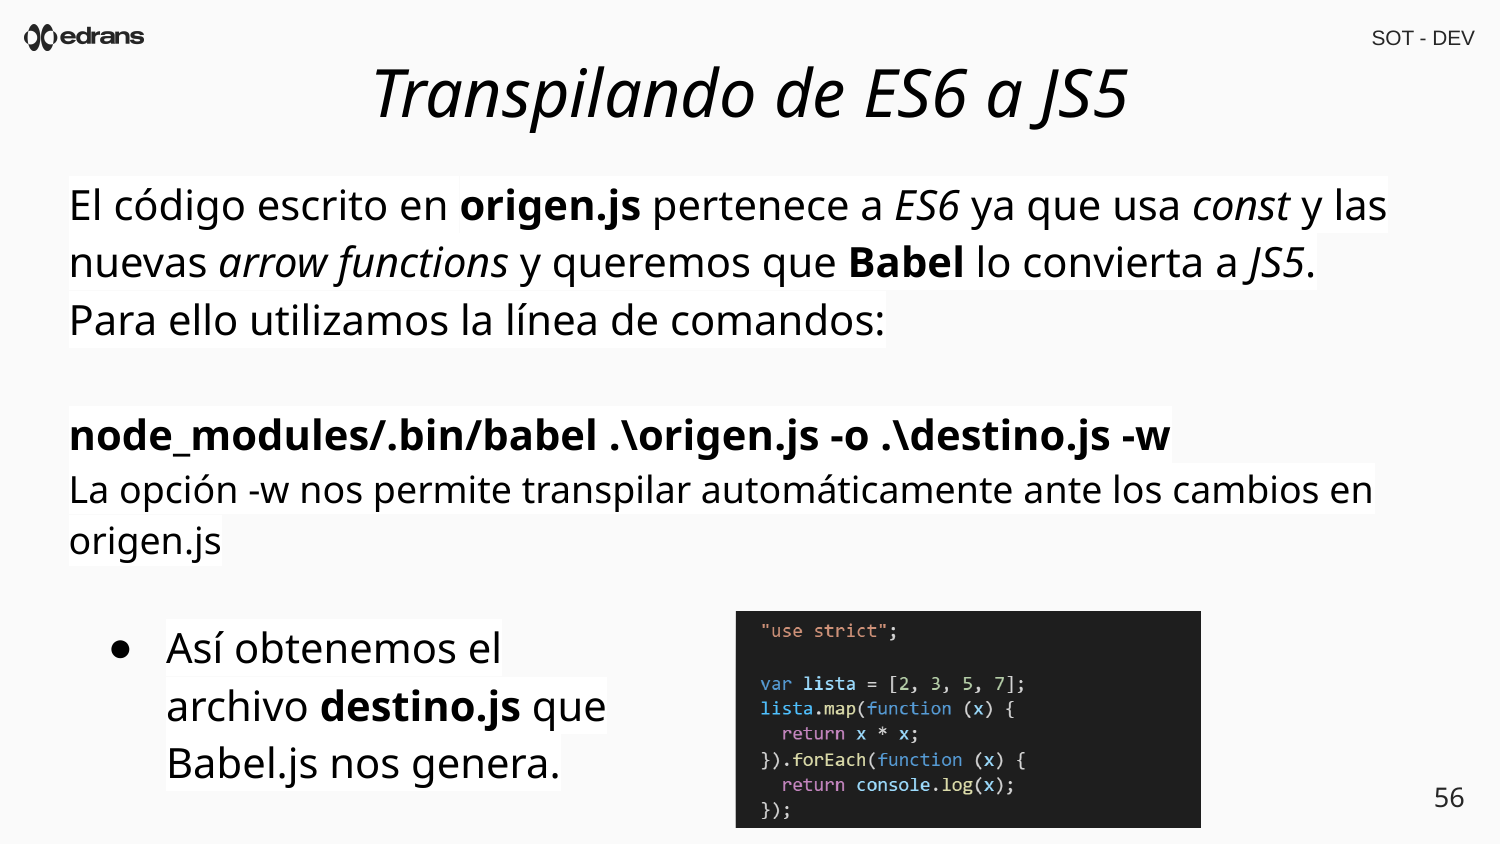

SOT - DEV
Transpilando de ES6 a JS5
El código escrito en origen.js pertenece a ES6 ya que usa const y las nuevas arrow functions y queremos que Babel lo convierta a JS5.
Para ello utilizamos la línea de comandos:
node_modules/.bin/babel .\origen.js -o .\destino.js -w
La opción -w nos permite transpilar automáticamente ante los cambios en origen.js
Así obtenemos el archivo destino.js que Babel.js nos genera.